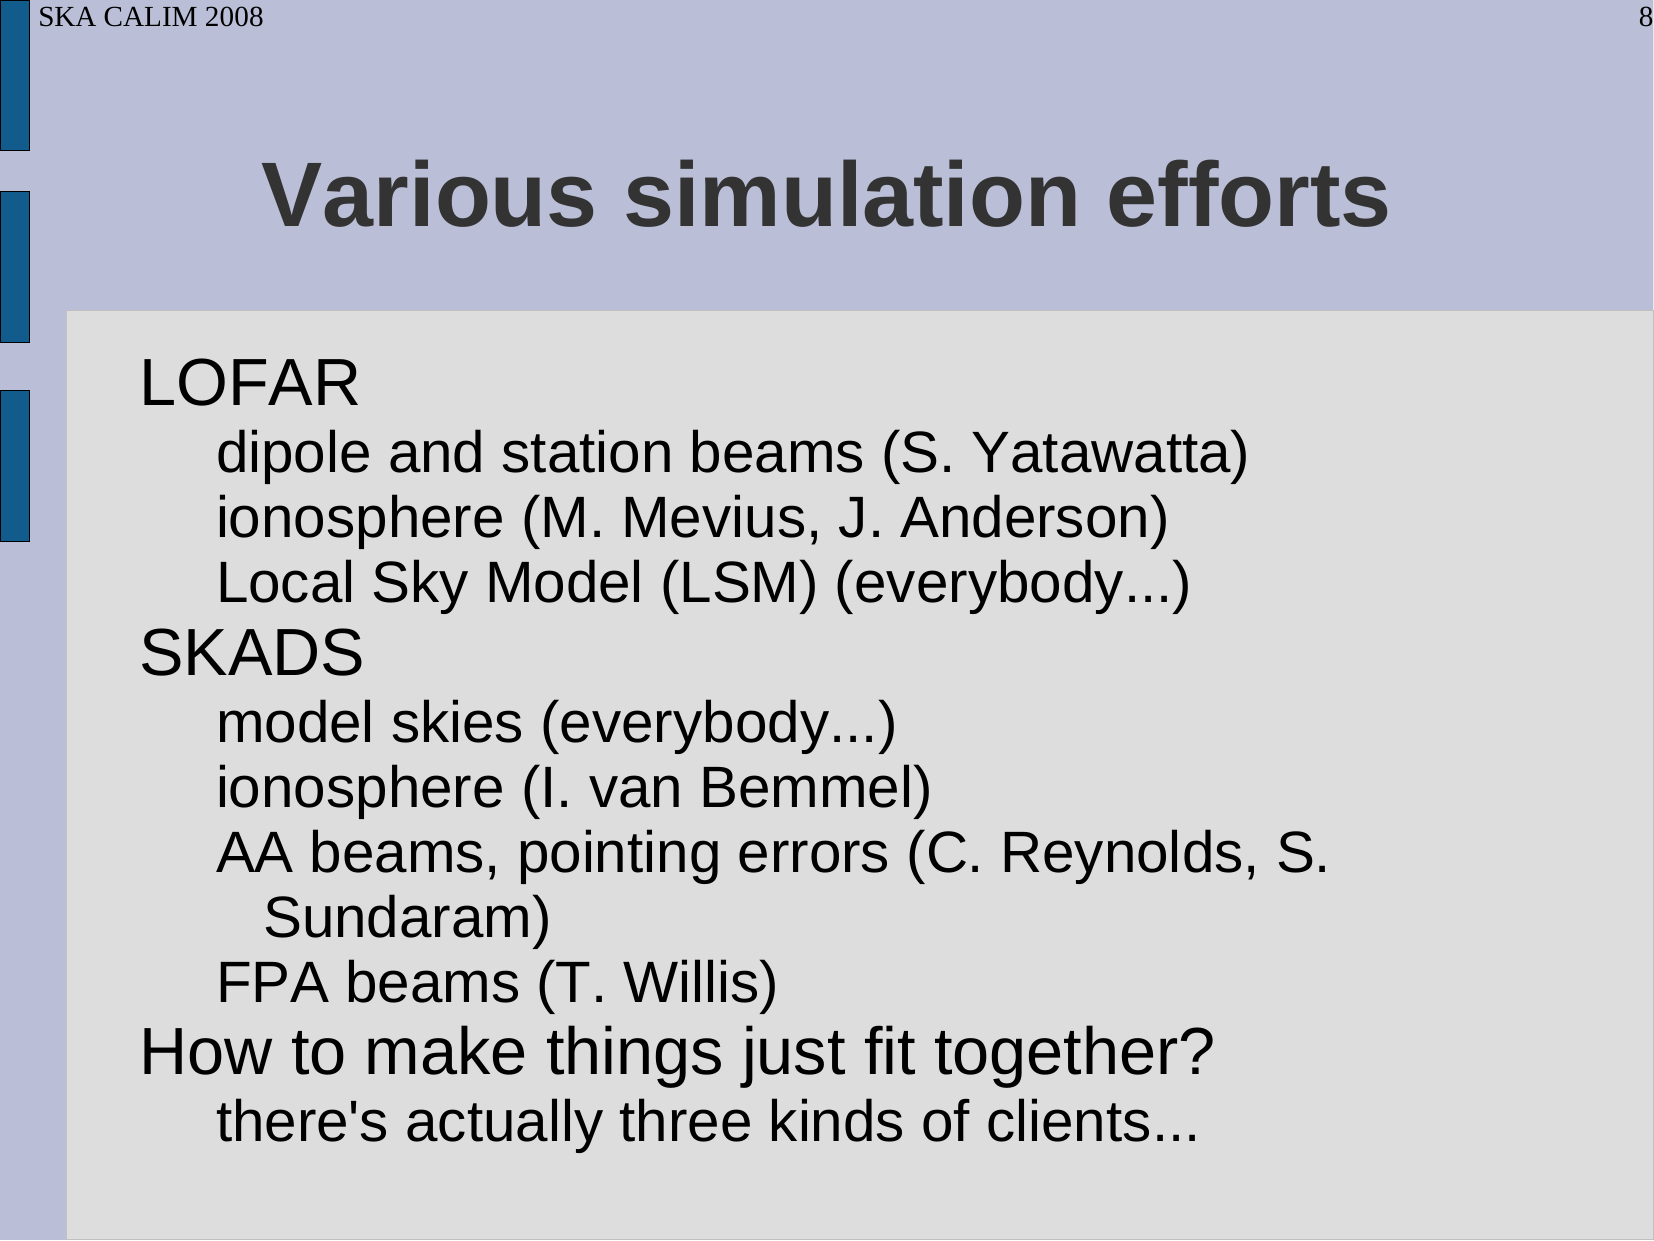

SKA CALIM 2008
8
# Various simulation efforts
LOFAR
dipole and station beams (S. Yatawatta)
ionosphere (M. Mevius, J. Anderson)
Local Sky Model (LSM) (everybody...)
SKADS
model skies (everybody...)
ionosphere (I. van Bemmel)
AA beams, pointing errors (C. Reynolds, S. Sundaram)
FPA beams (T. Willis)
How to make things just fit together?
there's actually three kinds of clients...